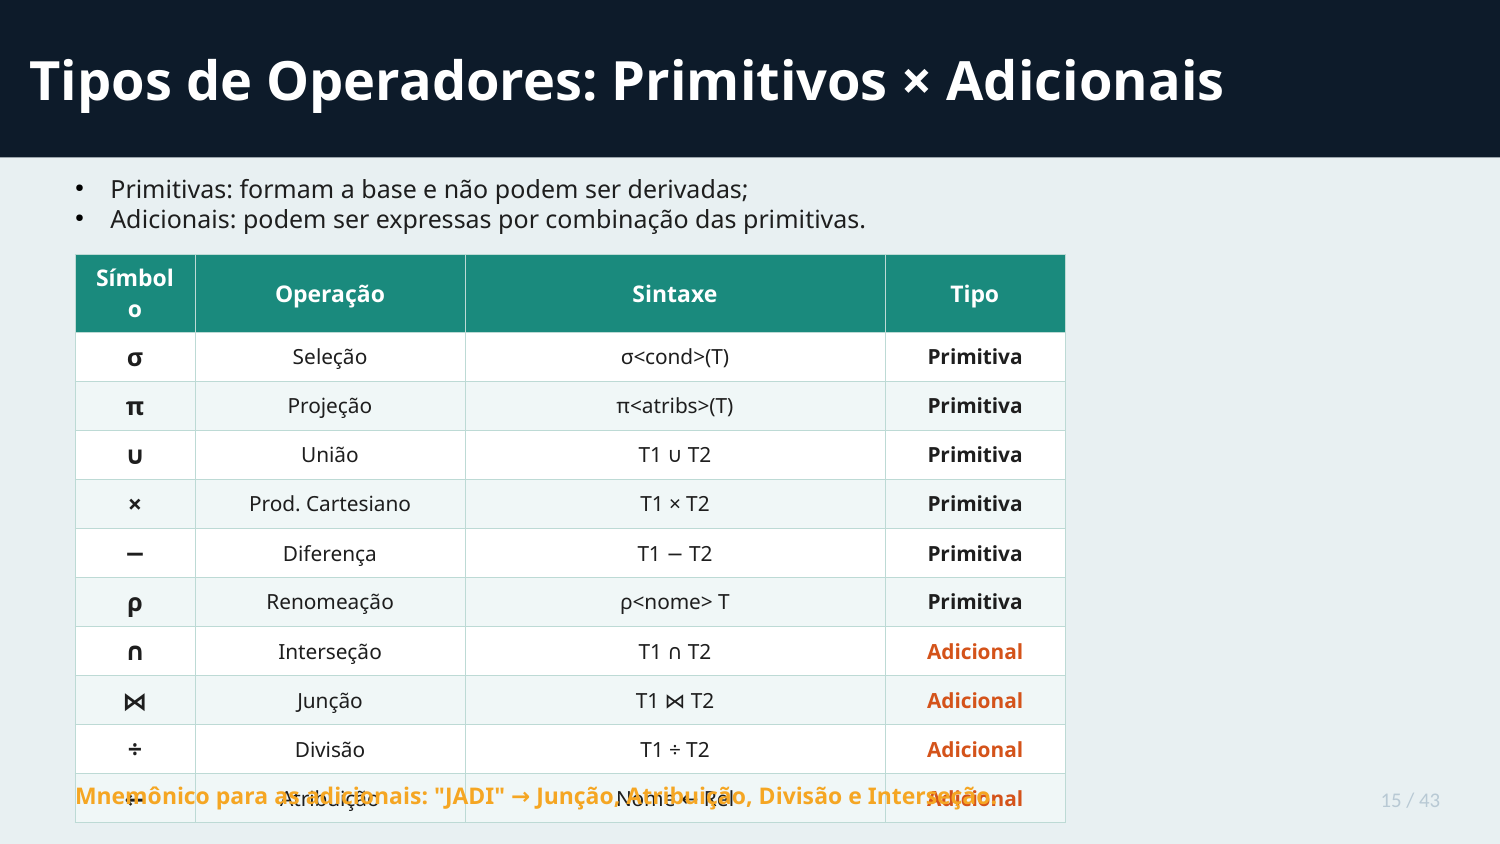

Tipos de Operadores: Primitivos × Adicionais
Primitivas: formam a base e não podem ser derivadas;
Adicionais: podem ser expressas por combinação das primitivas.
| Símbolo | Operação | Sintaxe | Tipo |
| --- | --- | --- | --- |
| σ | Seleção | σ<cond>(T) | Primitiva |
| π | Projeção | π<atribs>(T) | Primitiva |
| ∪ | União | T1 ∪ T2 | Primitiva |
| × | Prod. Cartesiano | T1 × T2 | Primitiva |
| − | Diferença | T1 − T2 | Primitiva |
| ρ | Renomeação | ρ<nome> T | Primitiva |
| ∩ | Interseção | T1 ∩ T2 | Adicional |
| ⋈ | Junção | T1 ⋈ T2 | Adicional |
| ÷ | Divisão | T1 ÷ T2 | Adicional |
| ← | Atribuição | Nome ← Rel | Adicional |
Mnemônico para as adicionais: "JADI" → Junção, Atribuição, Divisão e Interseção.
15 / 43